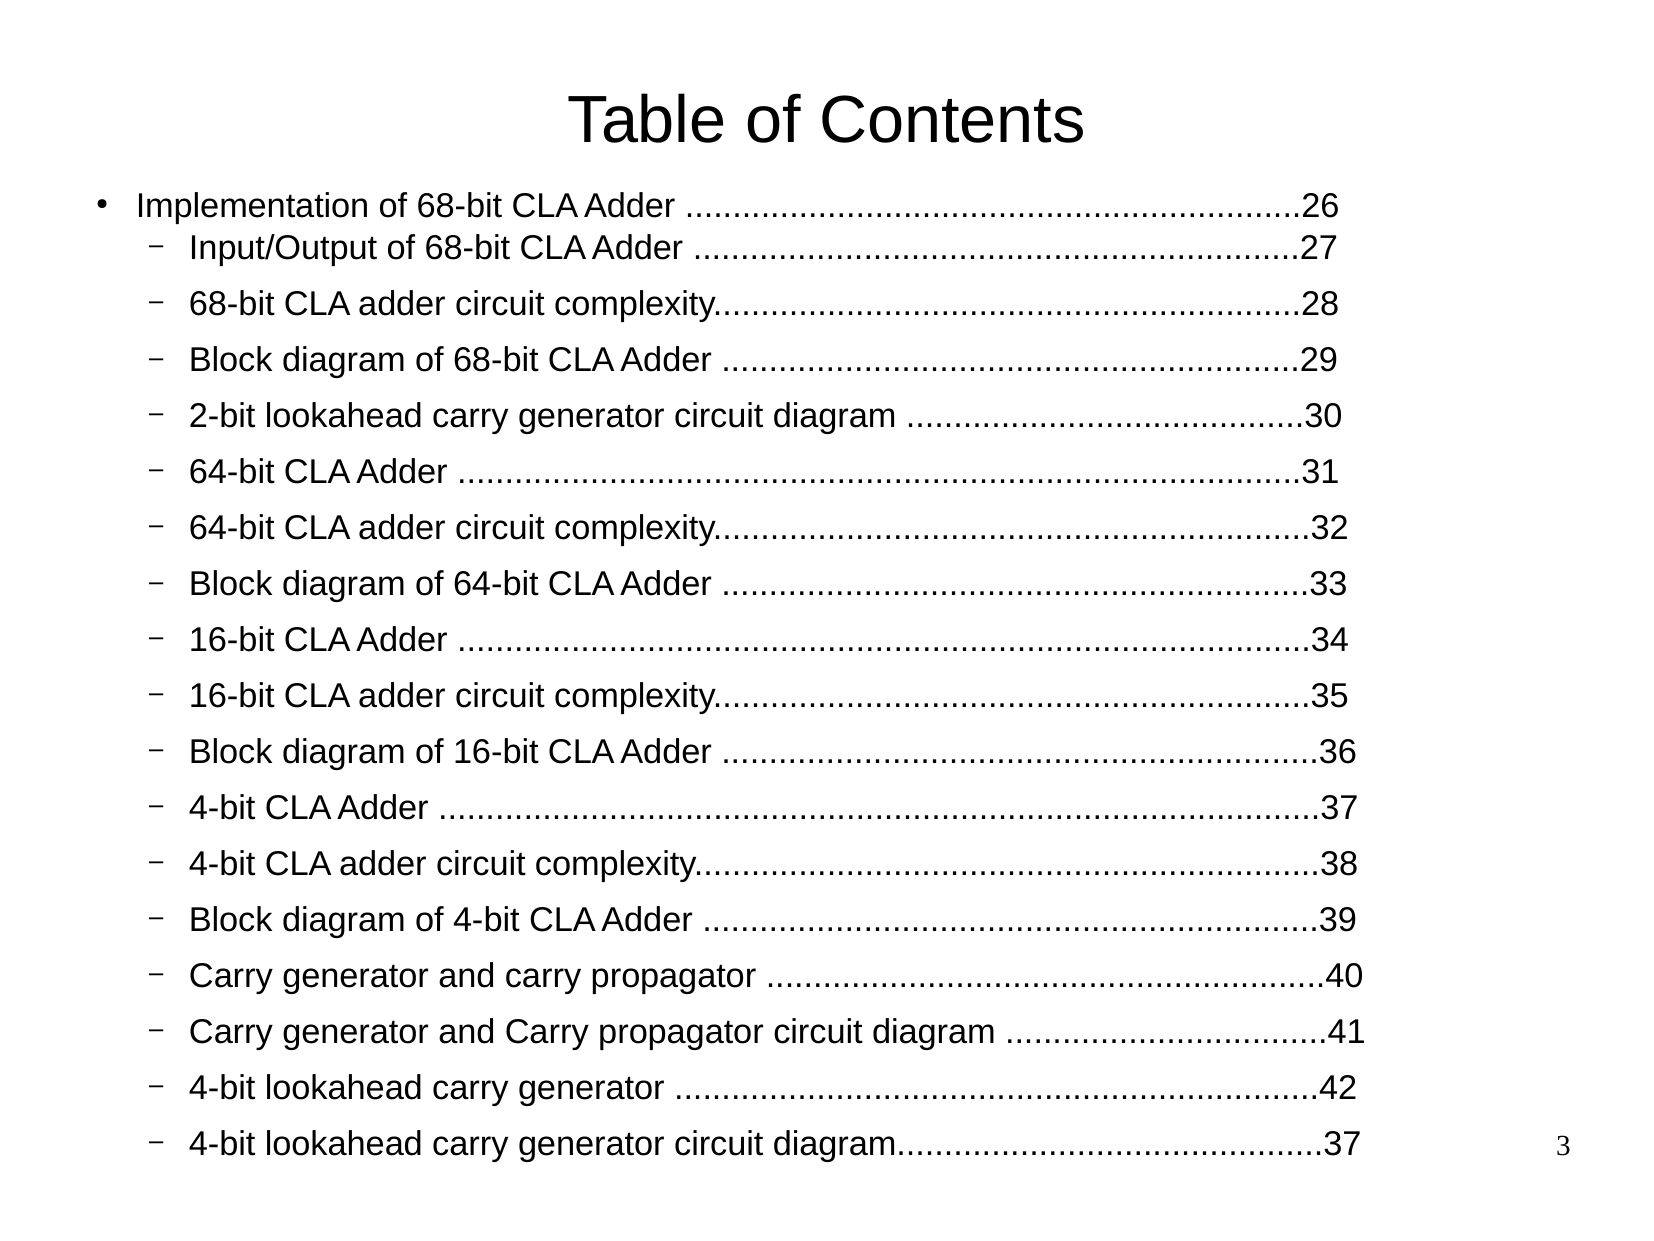

# Table of Contents
Implementation of 68-bit CLA Adder .................................................................26
Input/Output of 68-bit CLA Adder ................................................................27
68-bit CLA adder circuit complexity..............................................................28
Block diagram of 68-bit CLA Adder .............................................................29
2-bit lookahead carry generator circuit diagram ..........................................30
64-bit CLA Adder .........................................................................................31
64-bit CLA adder circuit complexity...............................................................32
Block diagram of 64-bit CLA Adder ..............................................................33
16-bit CLA Adder ..........................................................................................34
16-bit CLA adder circuit complexity...............................................................35
Block diagram of 16-bit CLA Adder ...............................................................36
4-bit CLA Adder .............................................................................................37
4-bit CLA adder circuit complexity..................................................................38
Block diagram of 4-bit CLA Adder .................................................................39
Carry generator and carry propagator ...........................................................40
Carry generator and Carry propagator circuit diagram ..................................41
4-bit lookahead carry generator ....................................................................42
4-bit lookahead carry generator circuit diagram.............................................37
3